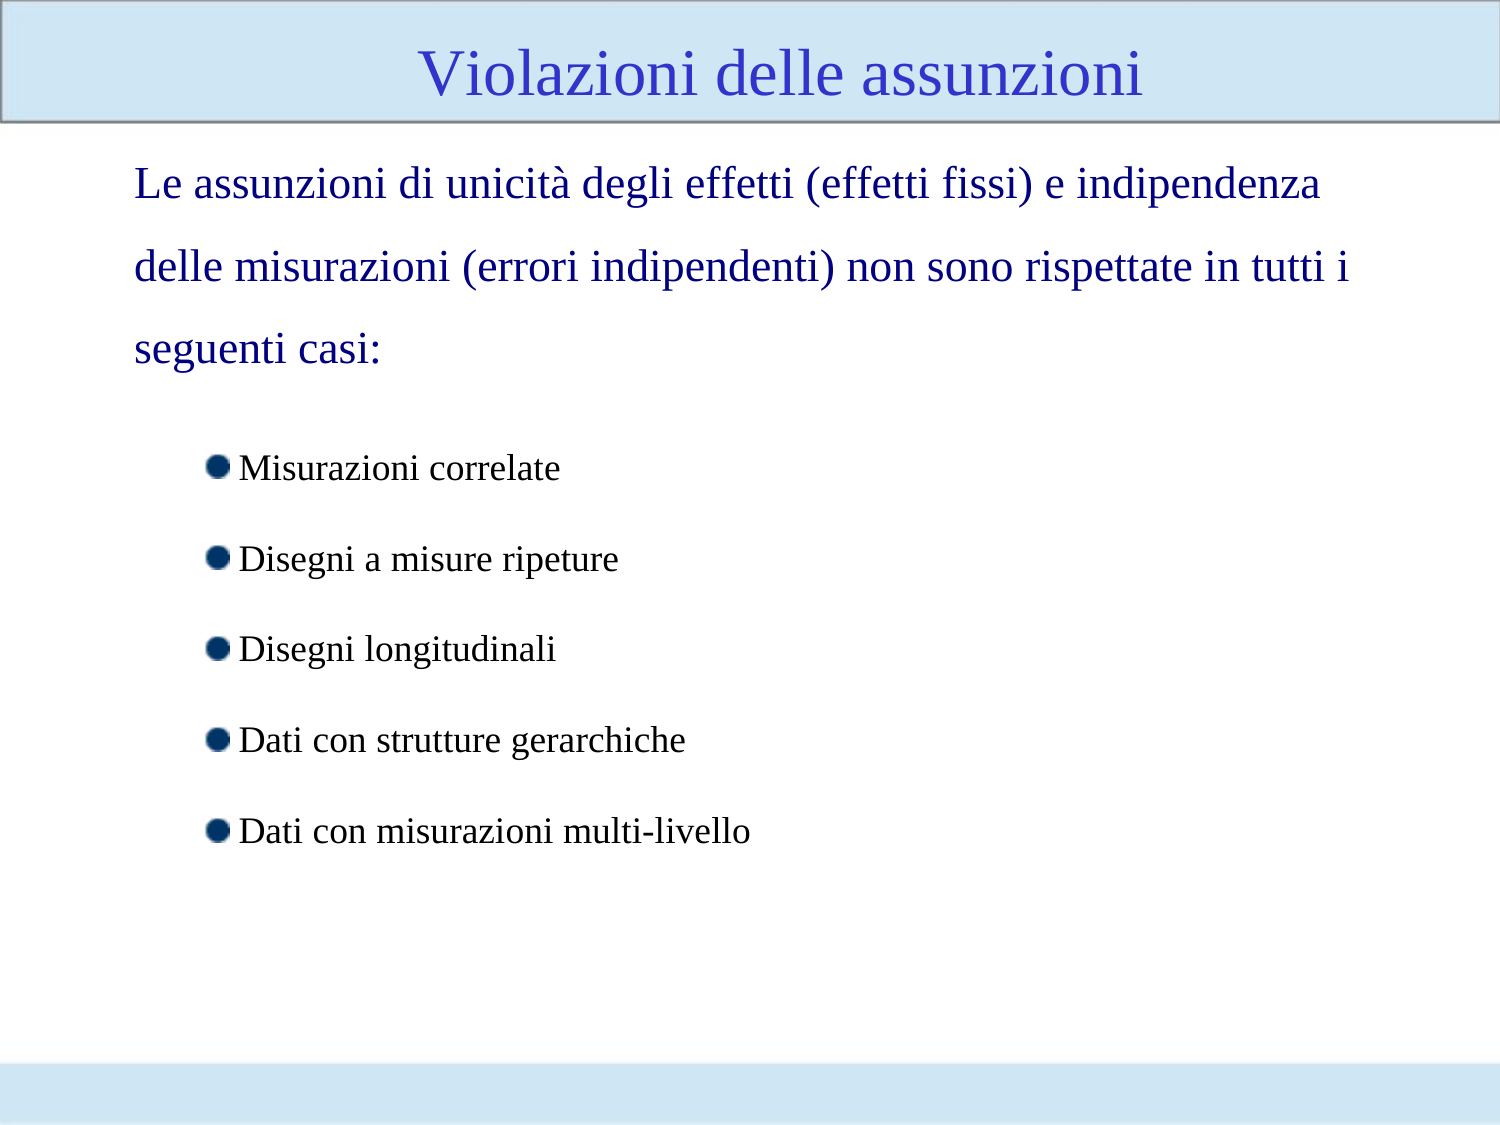

# Violazioni delle assunzioni
Le assunzioni di unicità degli effetti (effetti fissi) e indipendenza delle misurazioni (errori indipendenti) non sono rispettate in tutti i seguenti casi:
 Misurazioni correlate
 Disegni a misure ripeture
 Disegni longitudinali
 Dati con strutture gerarchiche
 Dati con misurazioni multi-livello
6